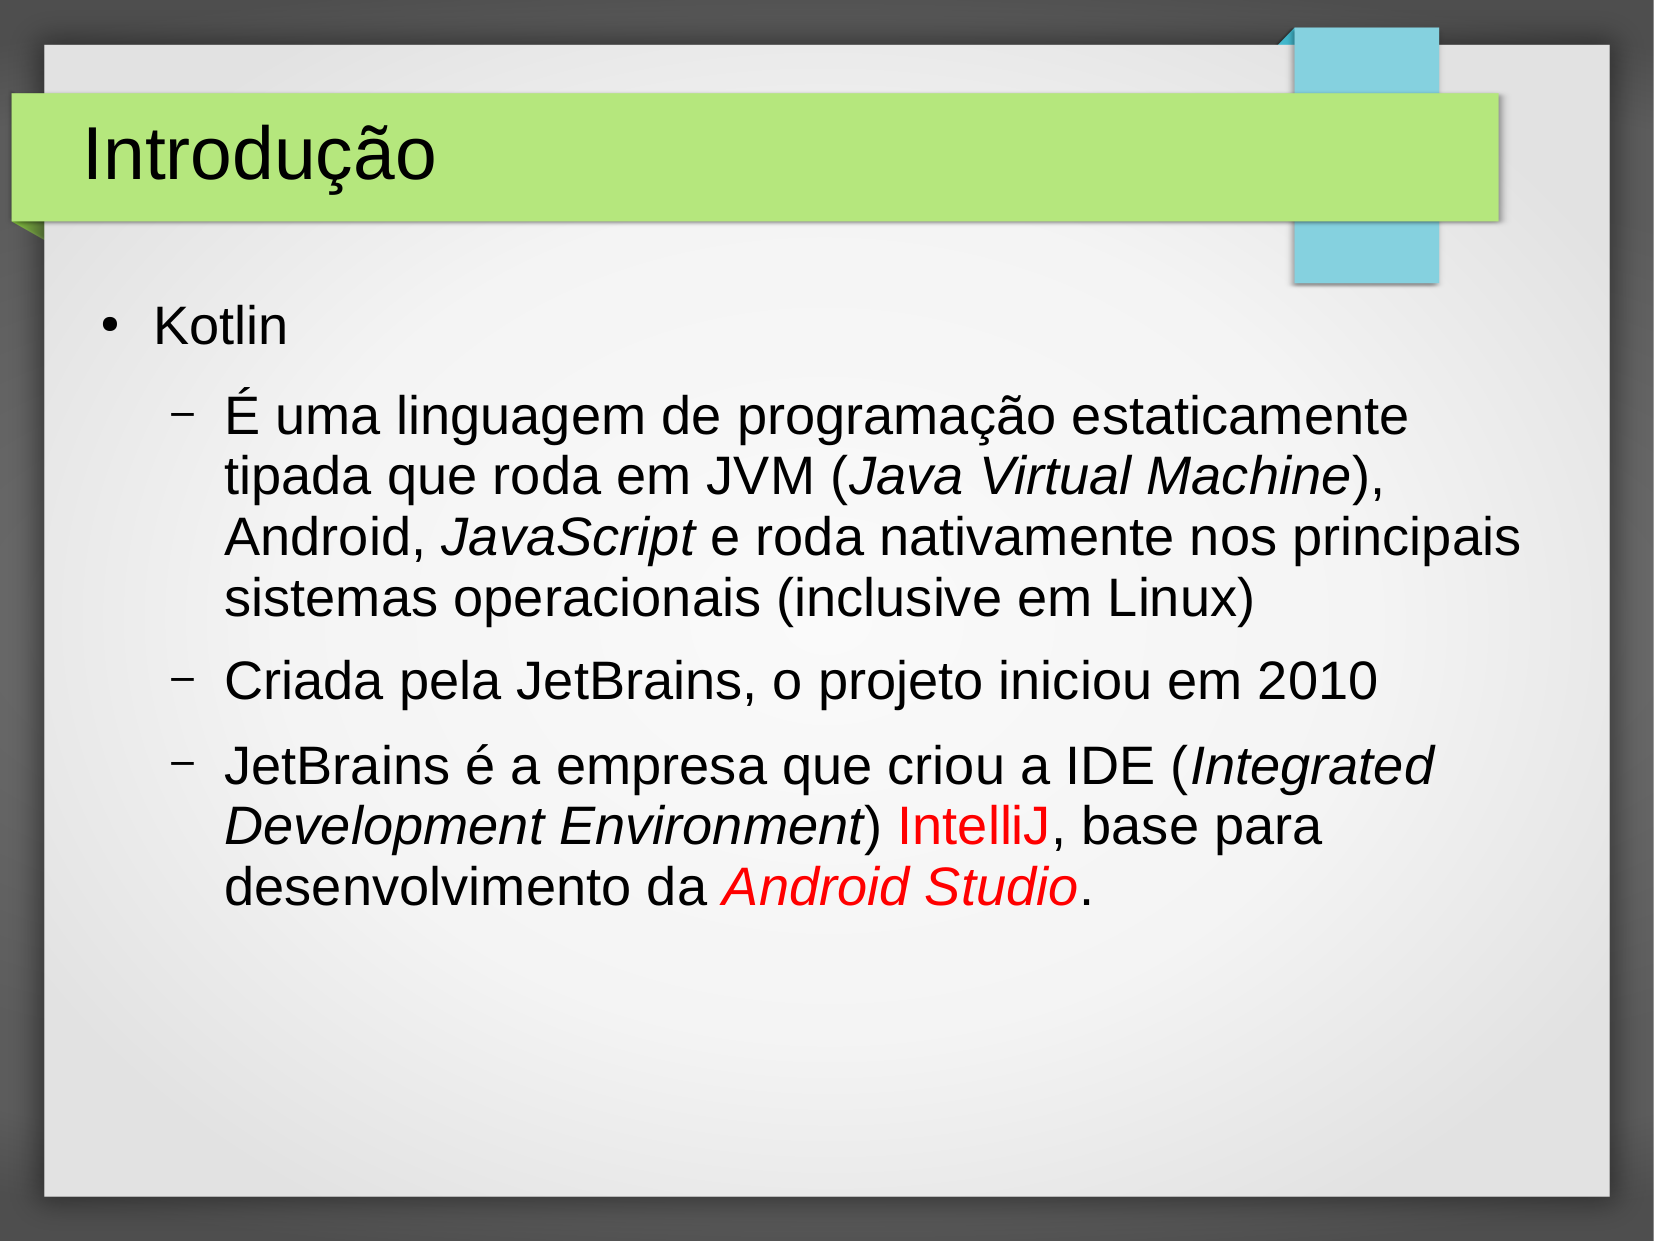

# Introdução
Kotlin
É uma linguagem de programação estaticamente tipada que roda em JVM (Java Virtual Machine), Android, JavaScript e roda nativamente nos principais sistemas operacionais (inclusive em Linux)
Criada pela JetBrains, o projeto iniciou em 2010
JetBrains é a empresa que criou a IDE (Integrated Development Environment) IntelliJ, base para desenvolvimento da Android Studio.